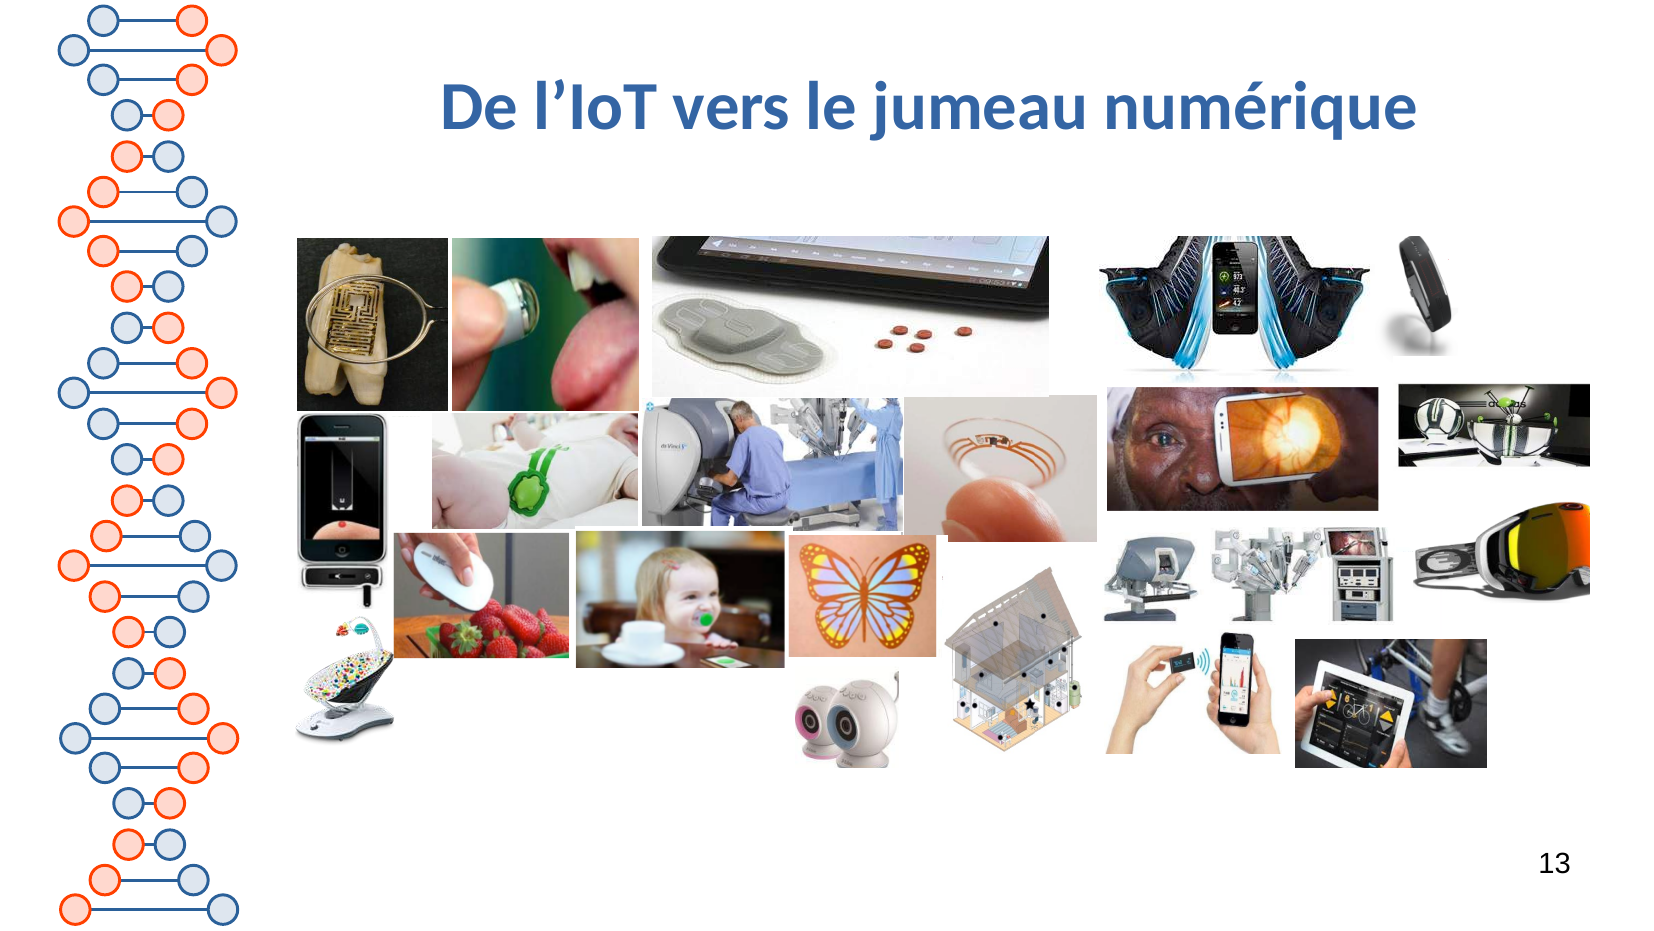

# De l’IoT vers le jumeau numérique
13